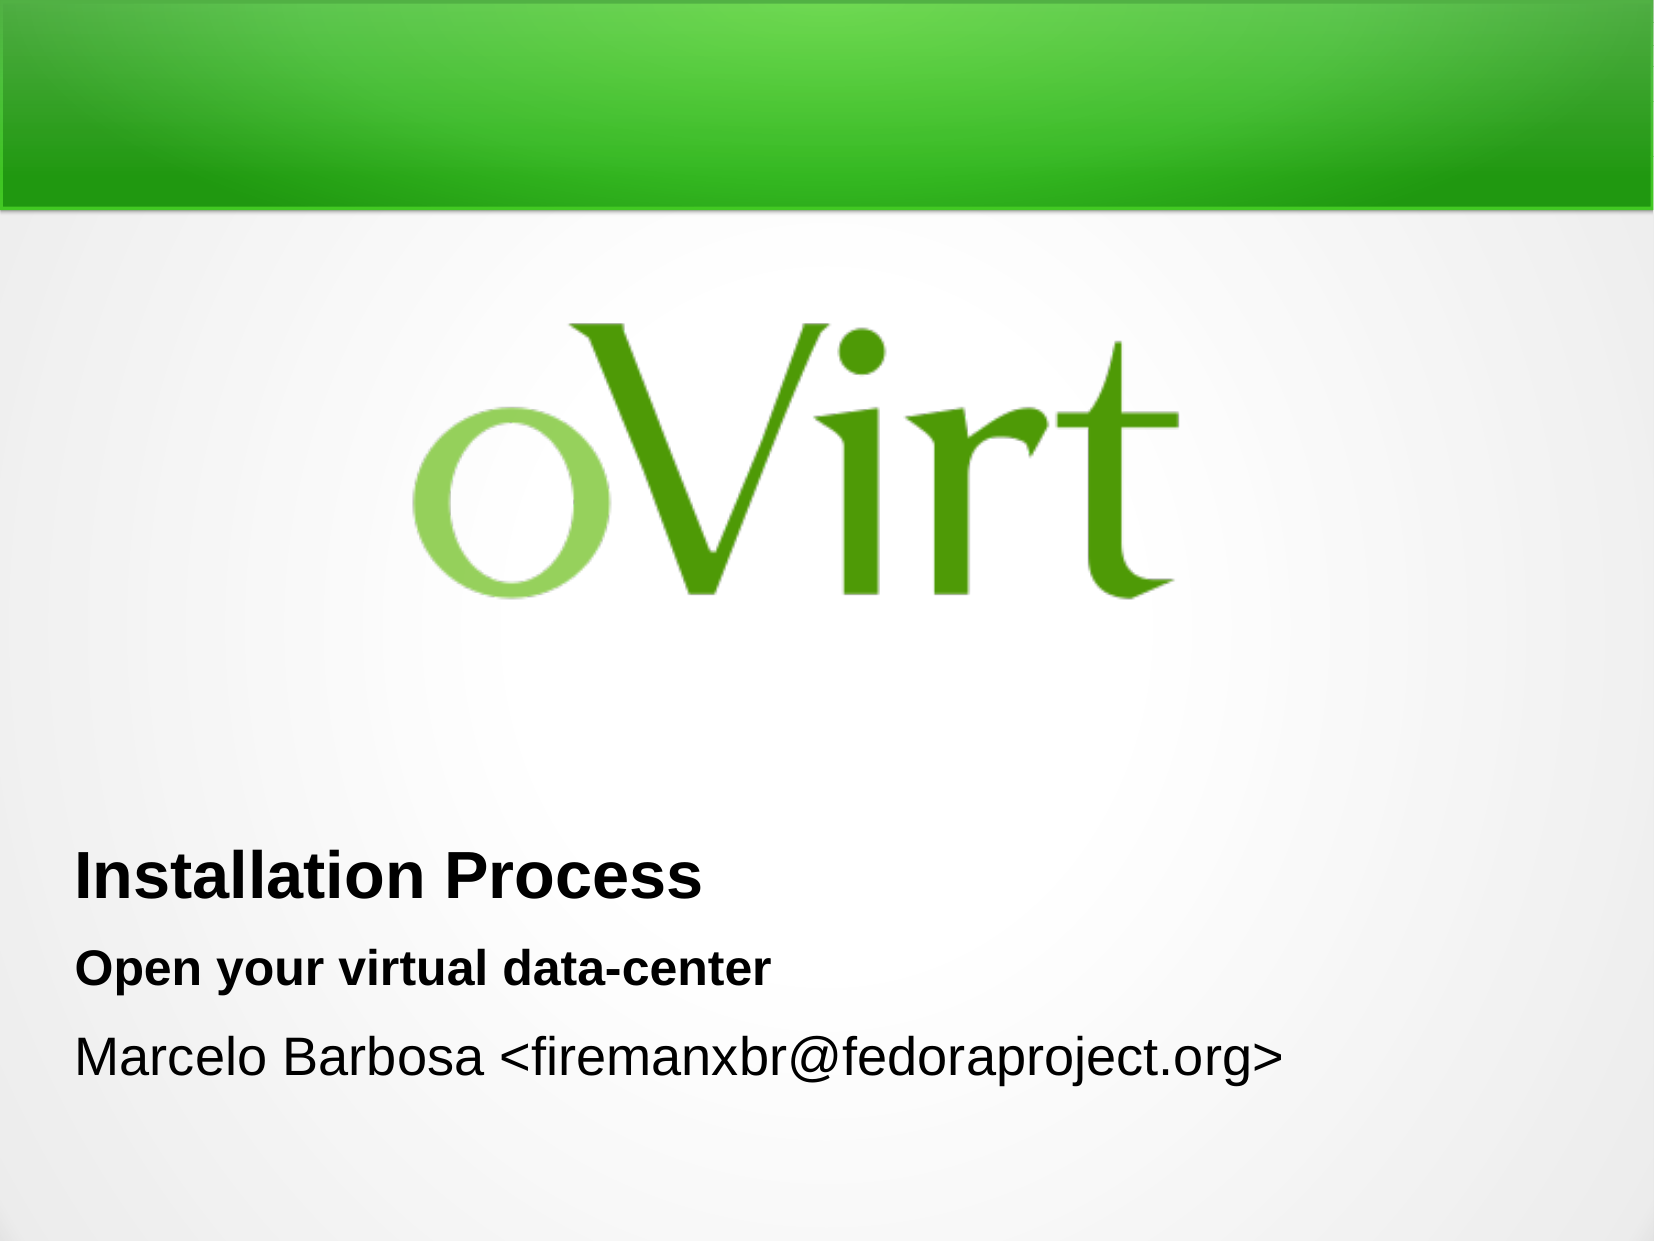

Installation Process
Open your virtual data-center
Marcelo Barbosa <firemanxbr@fedoraproject.org>